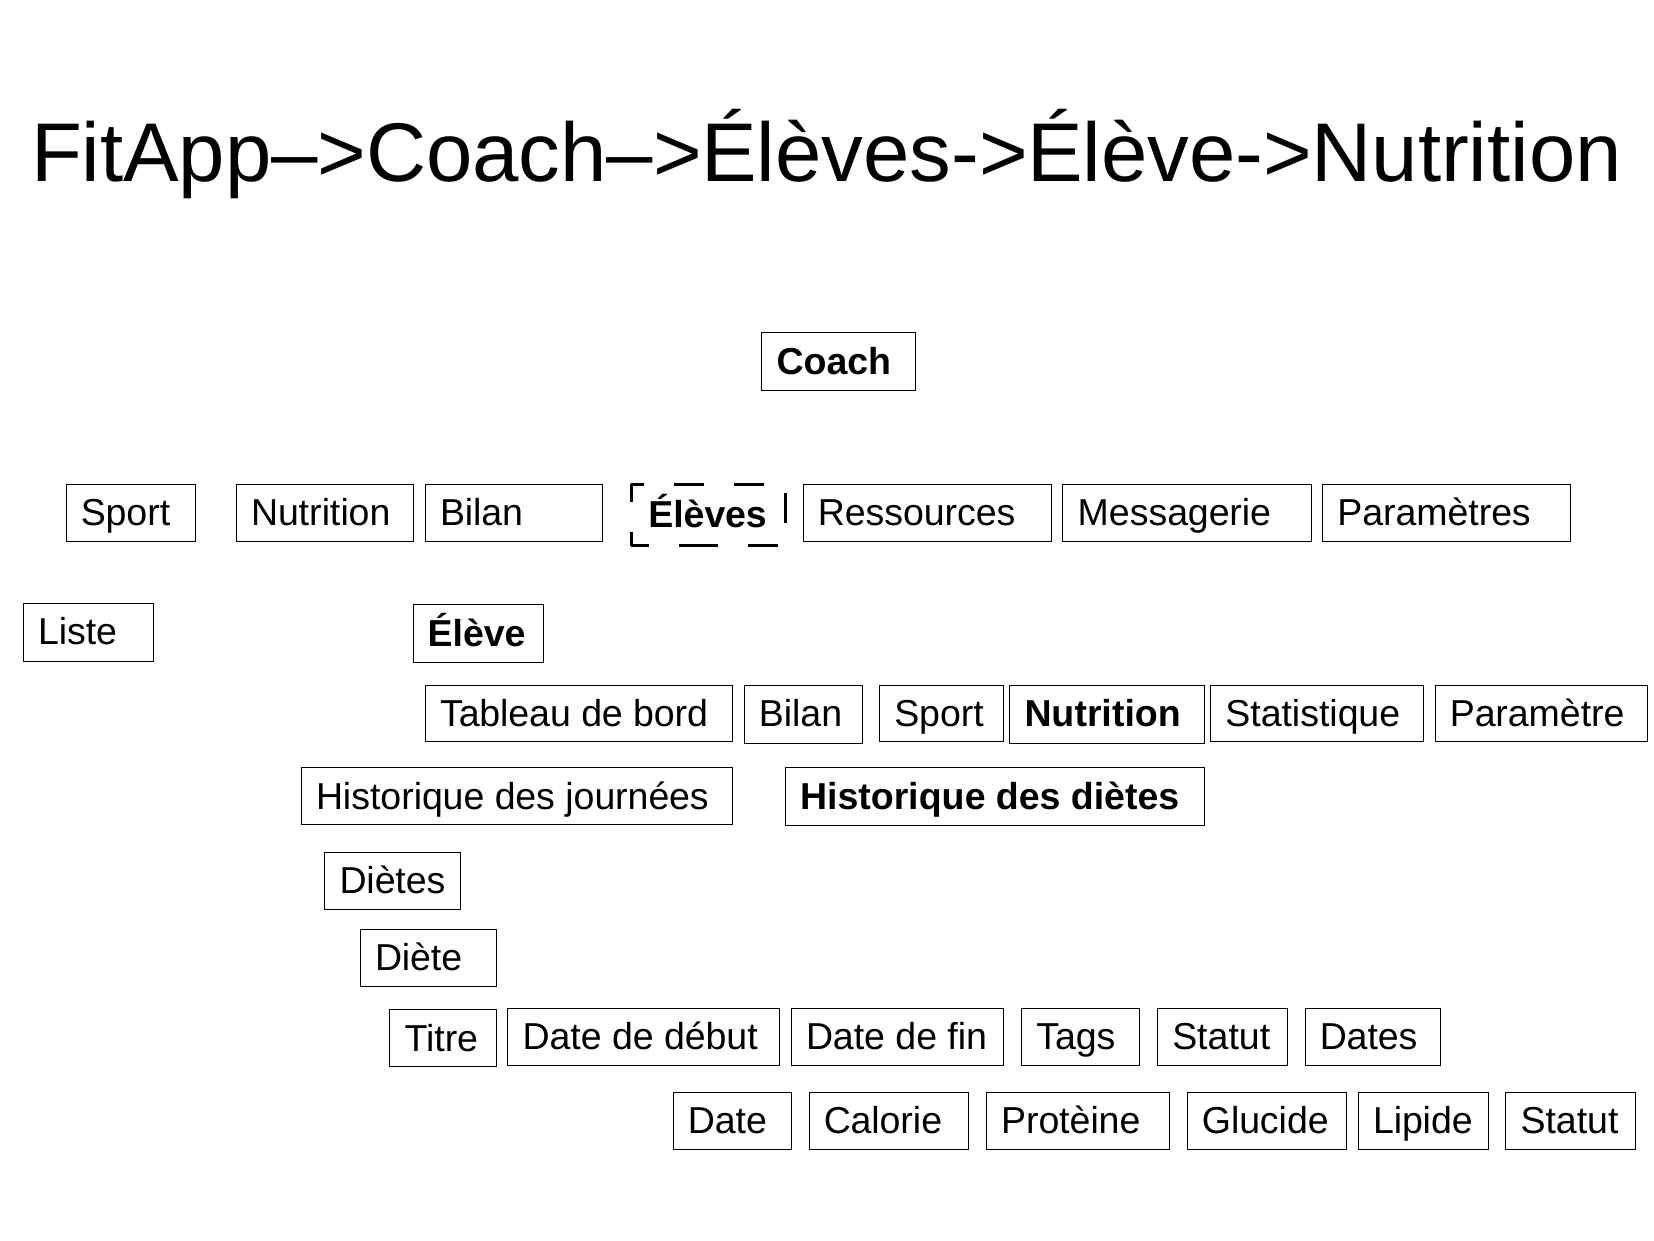

# FitApp–>Coach–>Élèves->Élève->Nutrition
Coach
Sport
Nutrition
Bilan
Ressources
Messagerie
Paramètres
Élèves
Liste
Élève
Tableau de bord
Bilan
Statistique
Paramètre
Sport
Nutrition
Historique des journées
Historique des diètes
Diètes
Diète
Date de début
Date de fin
Tags
Statut
Dates
Titre
Date
Calorie
Protèine
Glucide
Lipide
Statut